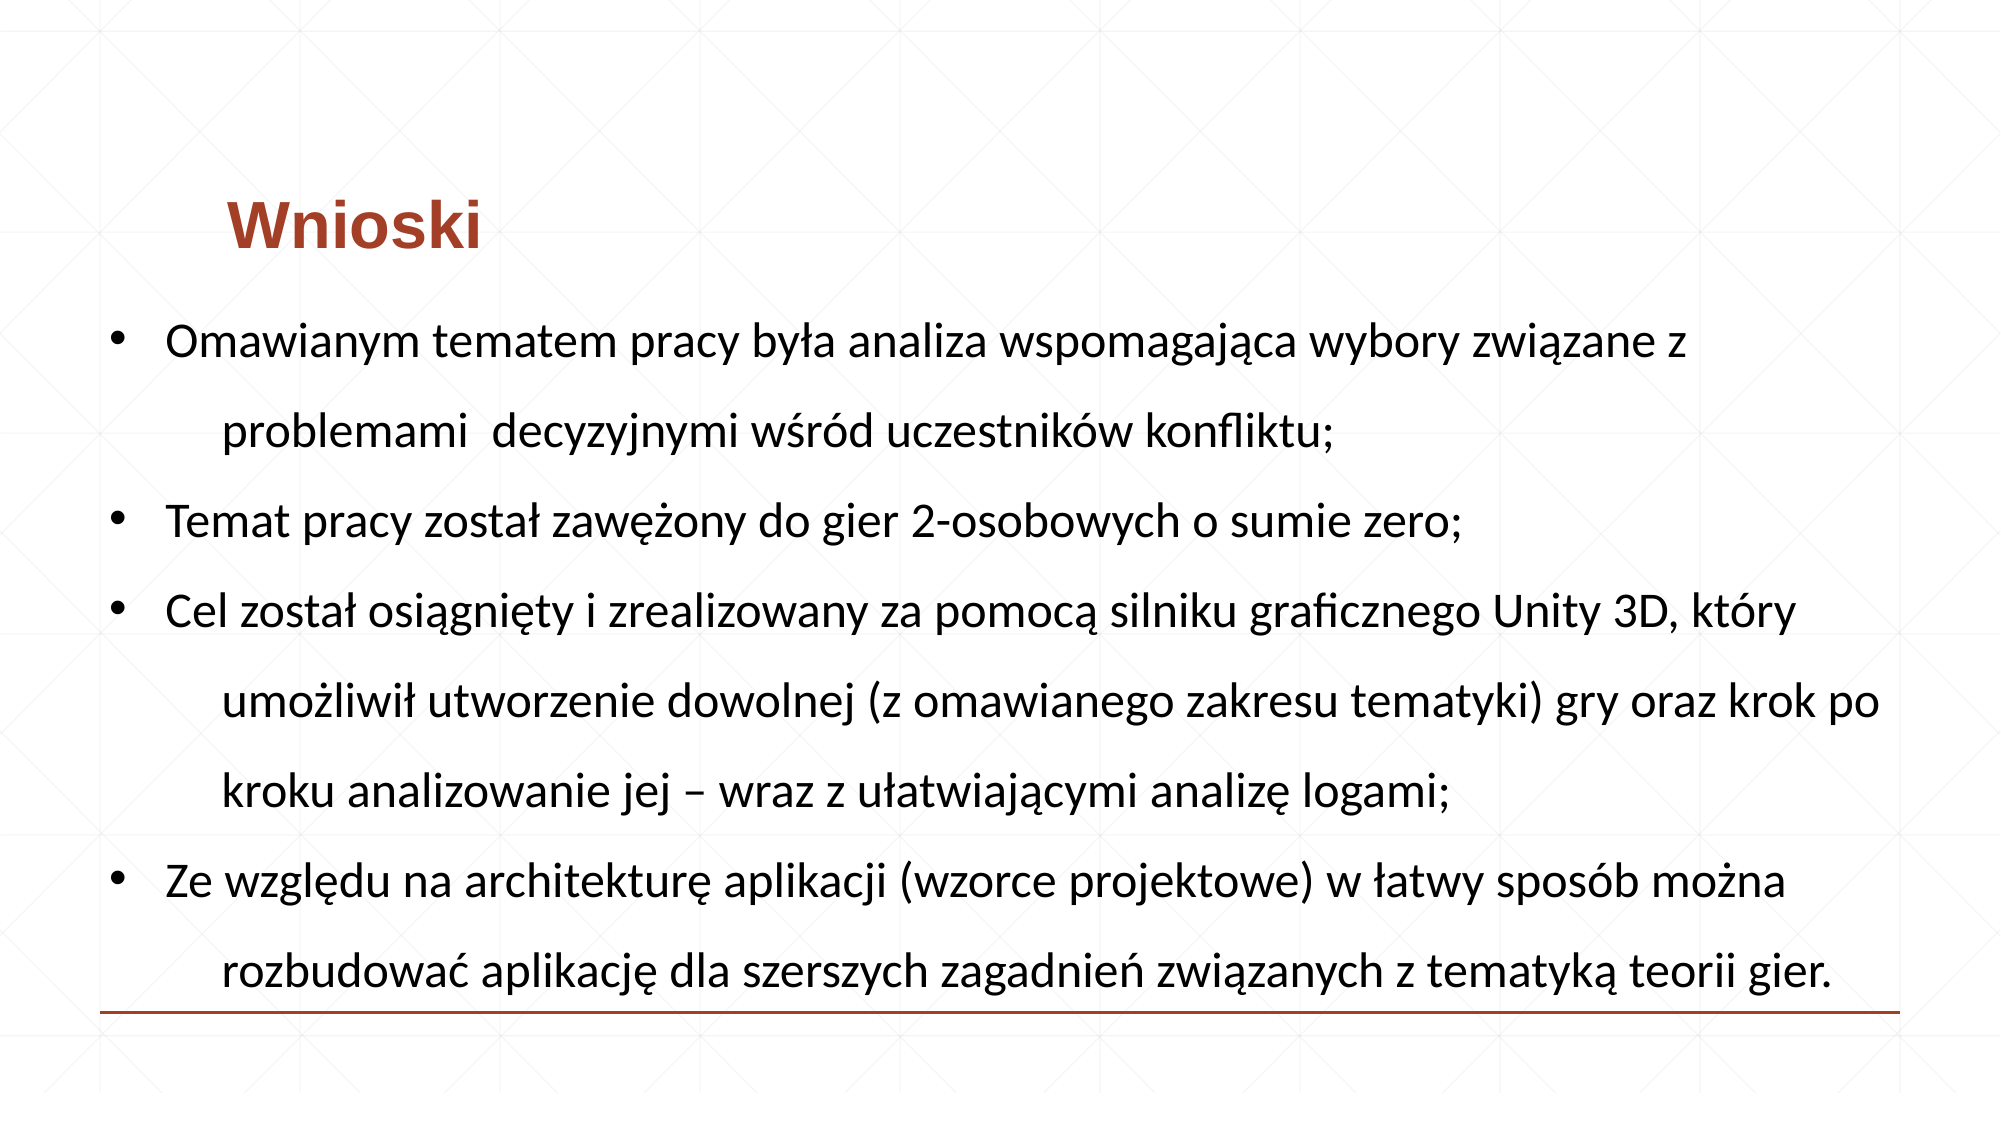

# Wnioski
Omawianym tematem pracy była analiza wspomagająca wybory związane z problemami decyzyjnymi wśród uczestników konfliktu;
Temat pracy został zawężony do gier 2-osobowych o sumie zero;
Cel został osiągnięty i zrealizowany za pomocą silniku graficznego Unity 3D, który umożliwił utworzenie dowolnej (z omawianego zakresu tematyki) gry oraz krok po kroku analizowanie jej – wraz z ułatwiającymi analizę logami;
Ze względu na architekturę aplikacji (wzorce projektowe) w łatwy sposób można rozbudować aplikację dla szerszych zagadnień związanych z tematyką teorii gier.